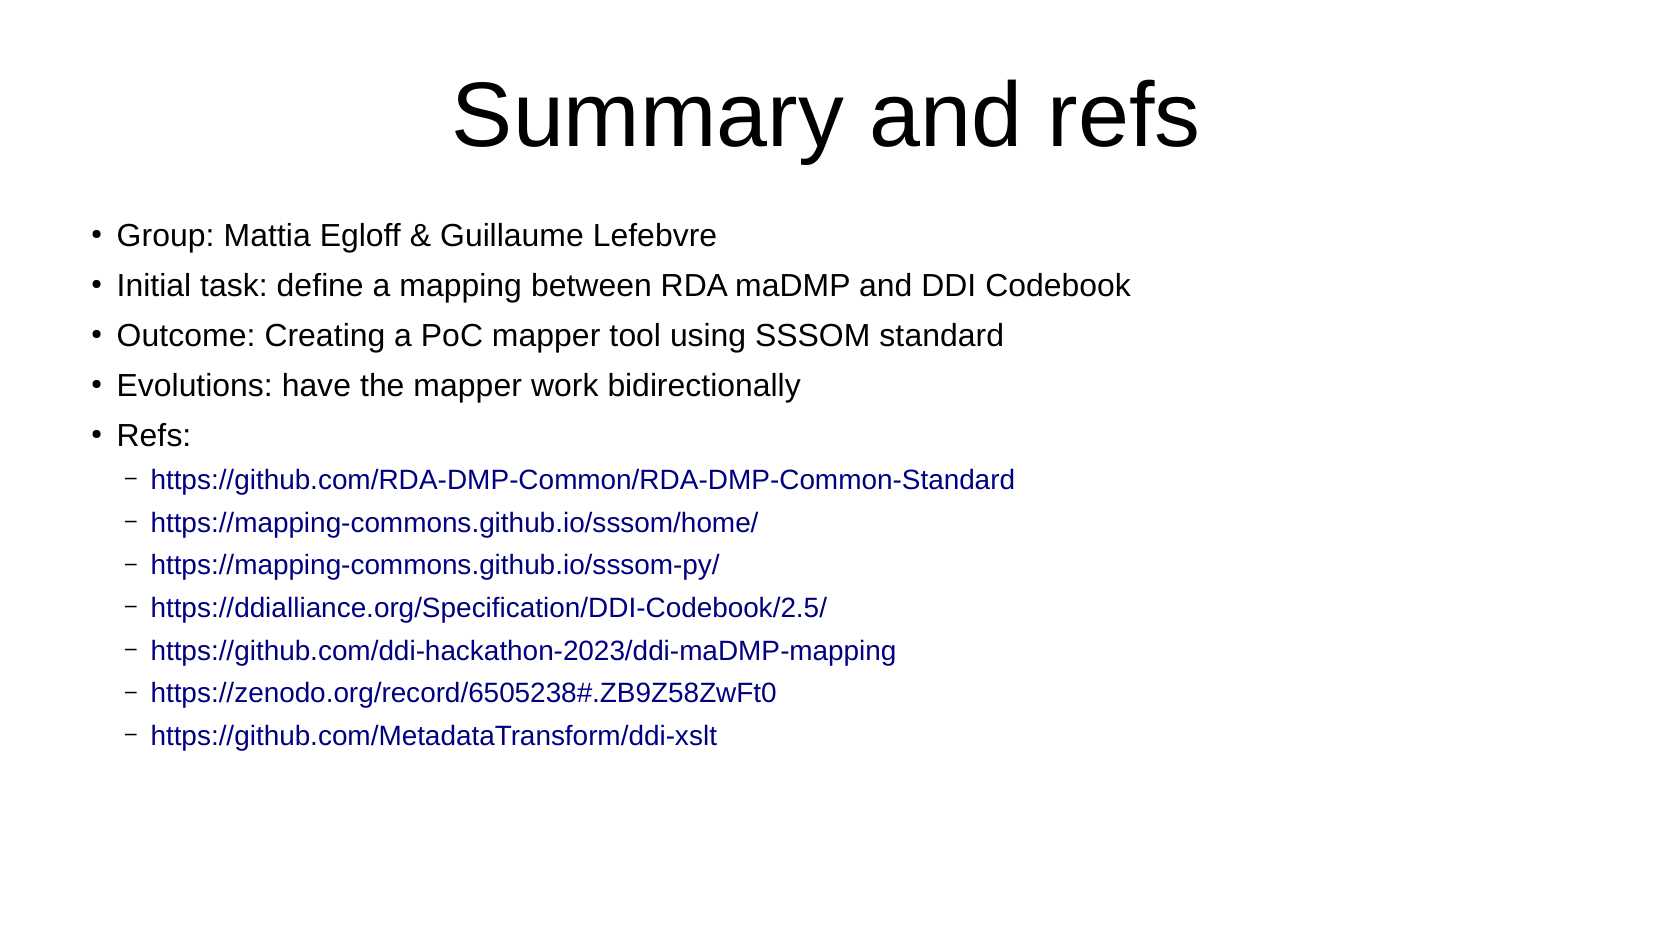

# Summary and refs
Group: Mattia Egloff & Guillaume Lefebvre
Initial task: define a mapping between RDA maDMP and DDI Codebook
Outcome: Creating a PoC mapper tool using SSSOM standard
Evolutions: have the mapper work bidirectionally
Refs:
https://github.com/RDA-DMP-Common/RDA-DMP-Common-Standard
https://mapping-commons.github.io/sssom/home/
https://mapping-commons.github.io/sssom-py/
https://ddialliance.org/Specification/DDI-Codebook/2.5/
https://github.com/ddi-hackathon-2023/ddi-maDMP-mapping
https://zenodo.org/record/6505238#.ZB9Z58ZwFt0
https://github.com/MetadataTransform/ddi-xslt